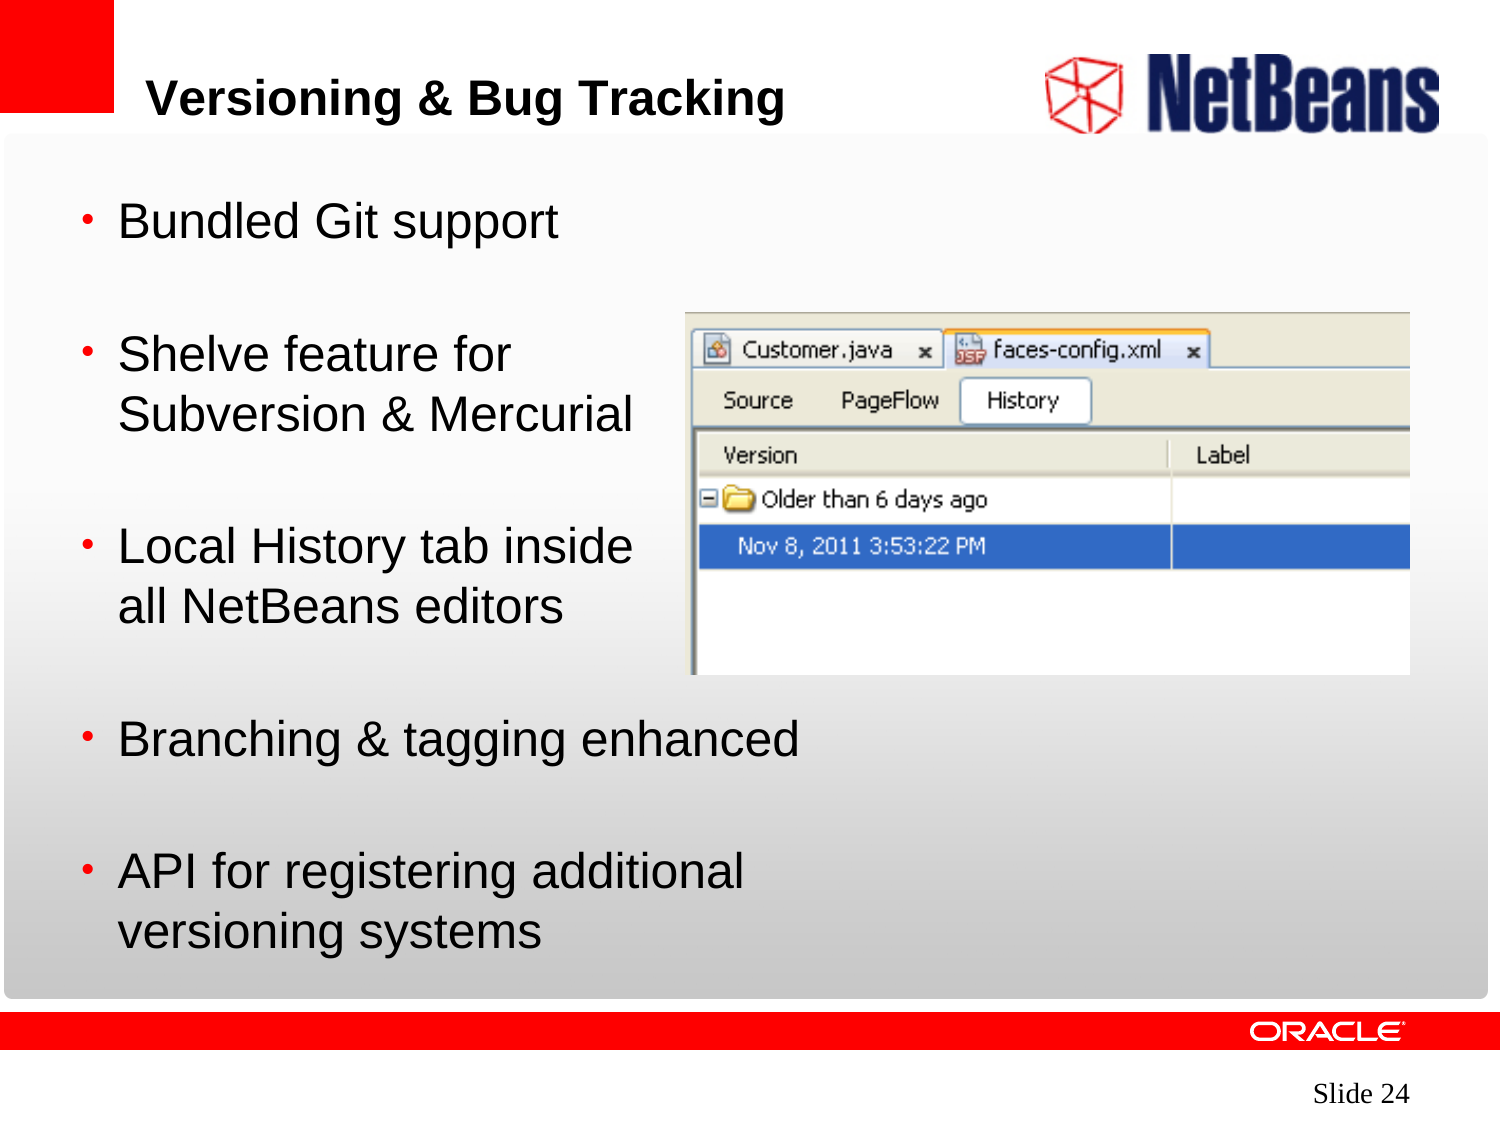

# Versioning & Bug Tracking
Bundled Git support
Shelve feature for
Subversion & Mercurial
Local History tab inside
all NetBeans editors
Branching & tagging enhanced
API for registering additional
versioning systems